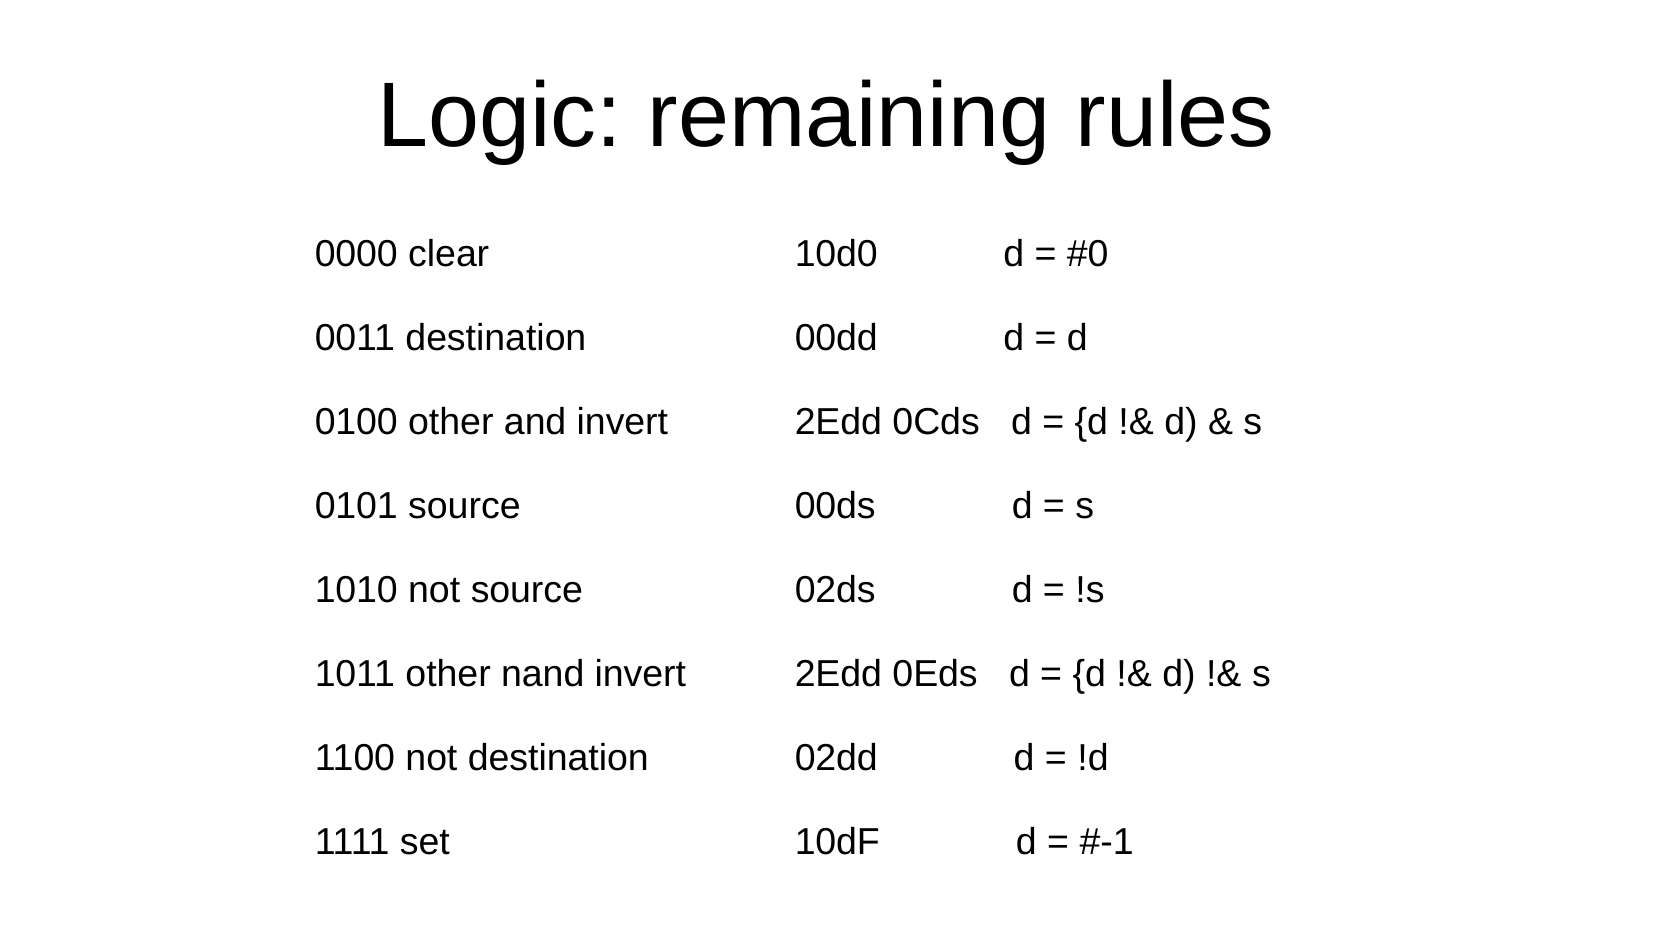

# Logic: remaining rules
10d0 d = #0
00dd d = d
2Edd 0Cds d = {d !& d) & s
00ds d = s
02ds d = !s
2Edd 0Eds d = {d !& d) !& s
02dd d = !d
10dF d = #-1
0000 clear
0011 destination
0100 other and invert
0101 source
1010 not source
1011 other nand invert
1100 not destination
1111 set